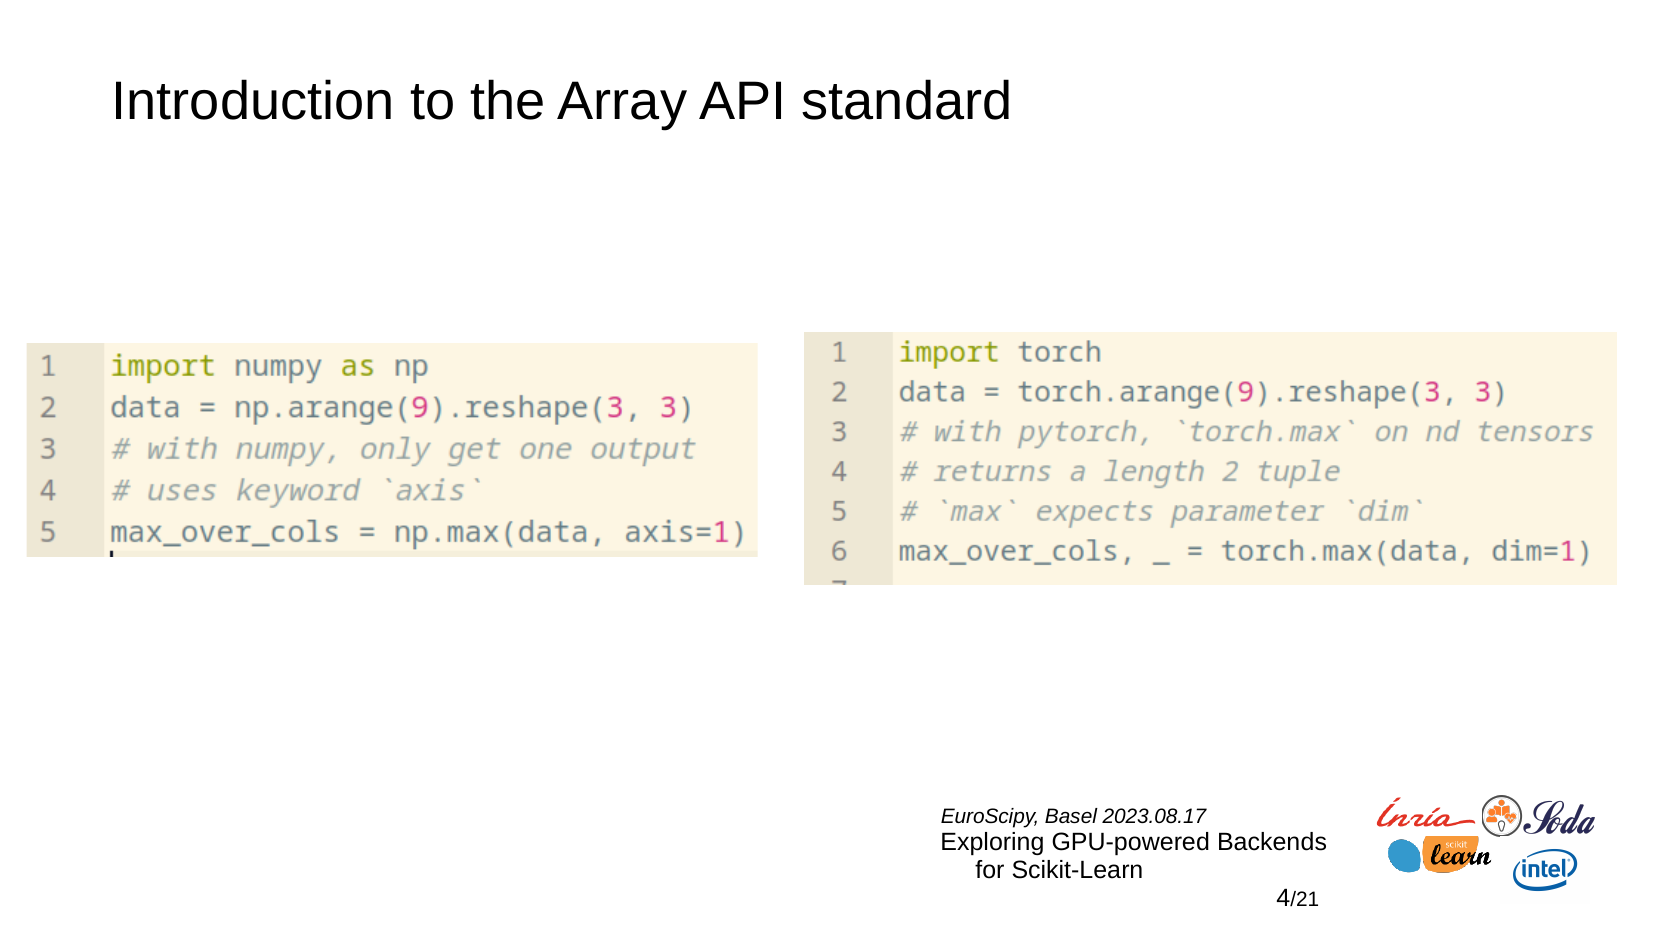

Introduction to the Array API standard
 EuroScipy, Basel 2023.08.17
 Exploring GPU-powered Backends
 for Scikit-Learn
 4/21